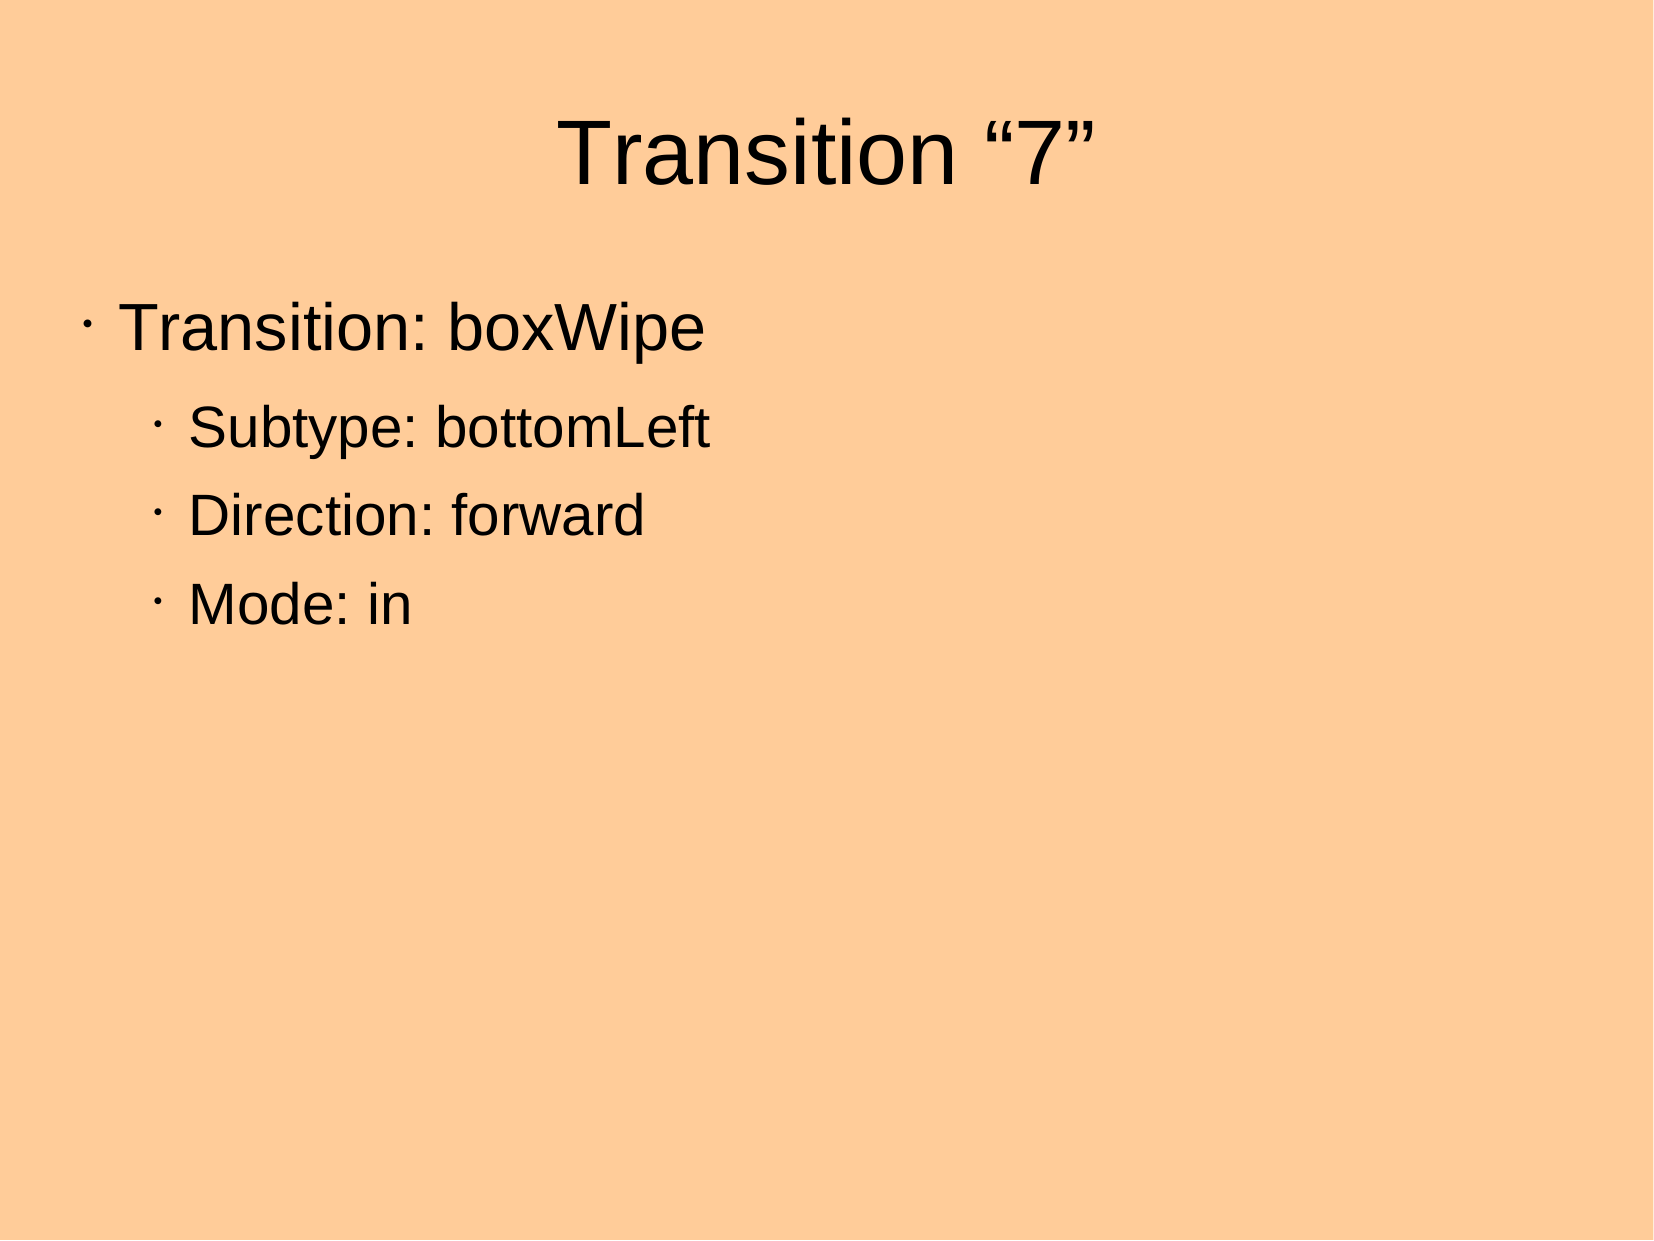

# Transition “7”
Transition: boxWipe
Subtype: bottomLeft
Direction: forward
Mode: in